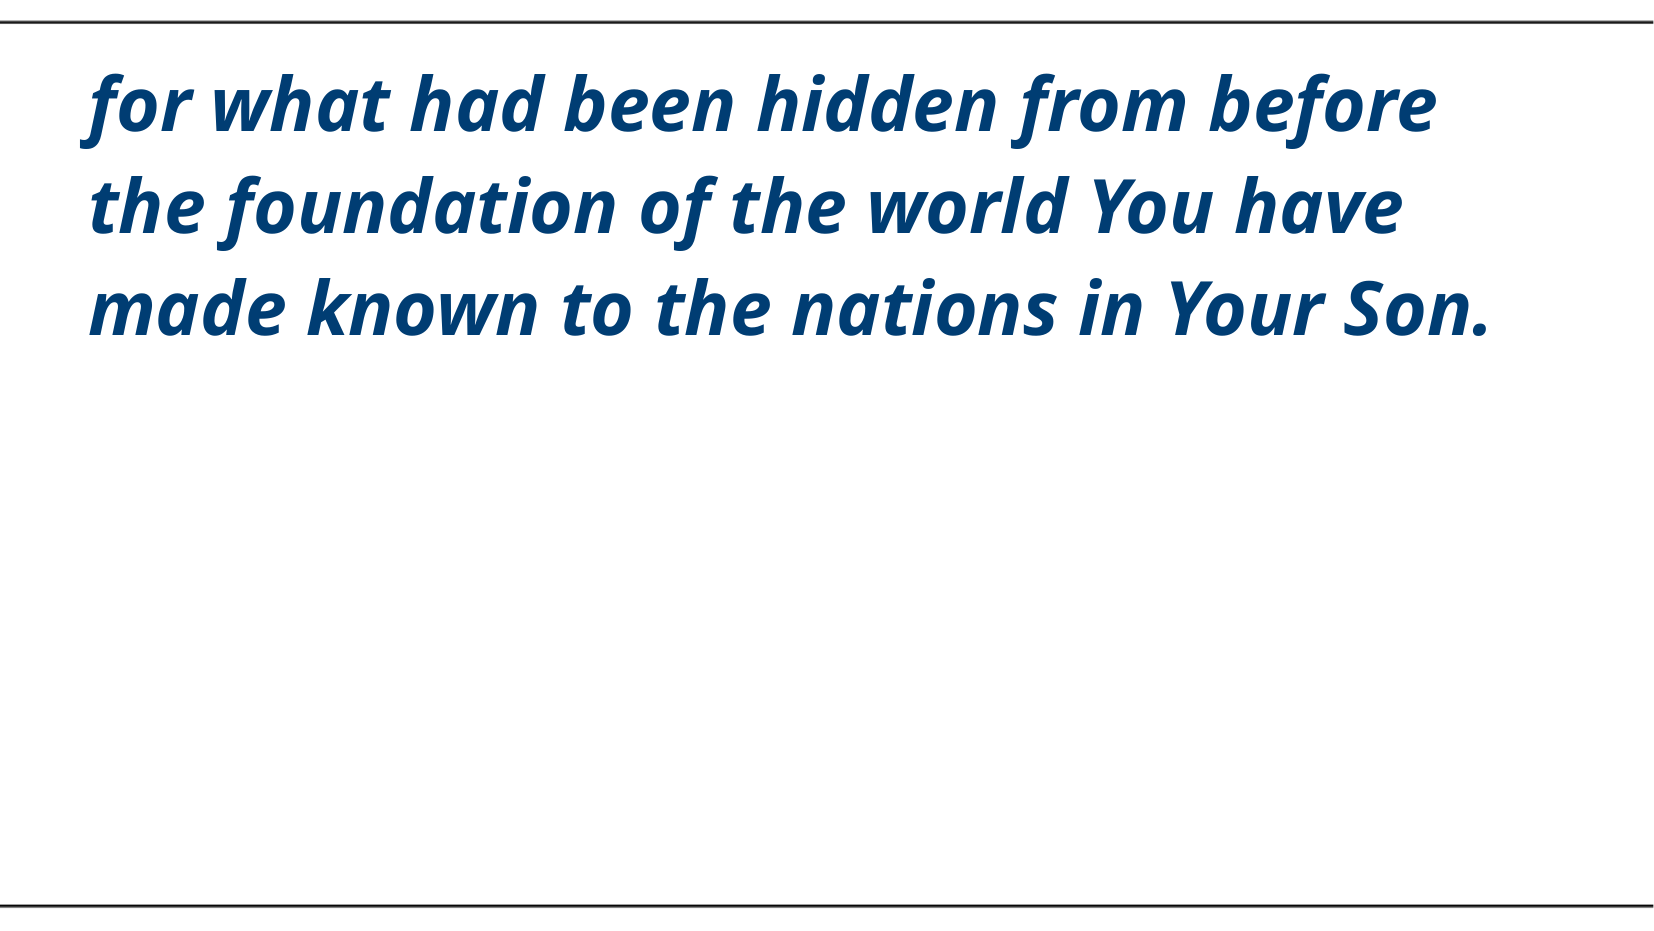

for what had been hidden from before the foundation of the world You have made known to the nations in Your Son.